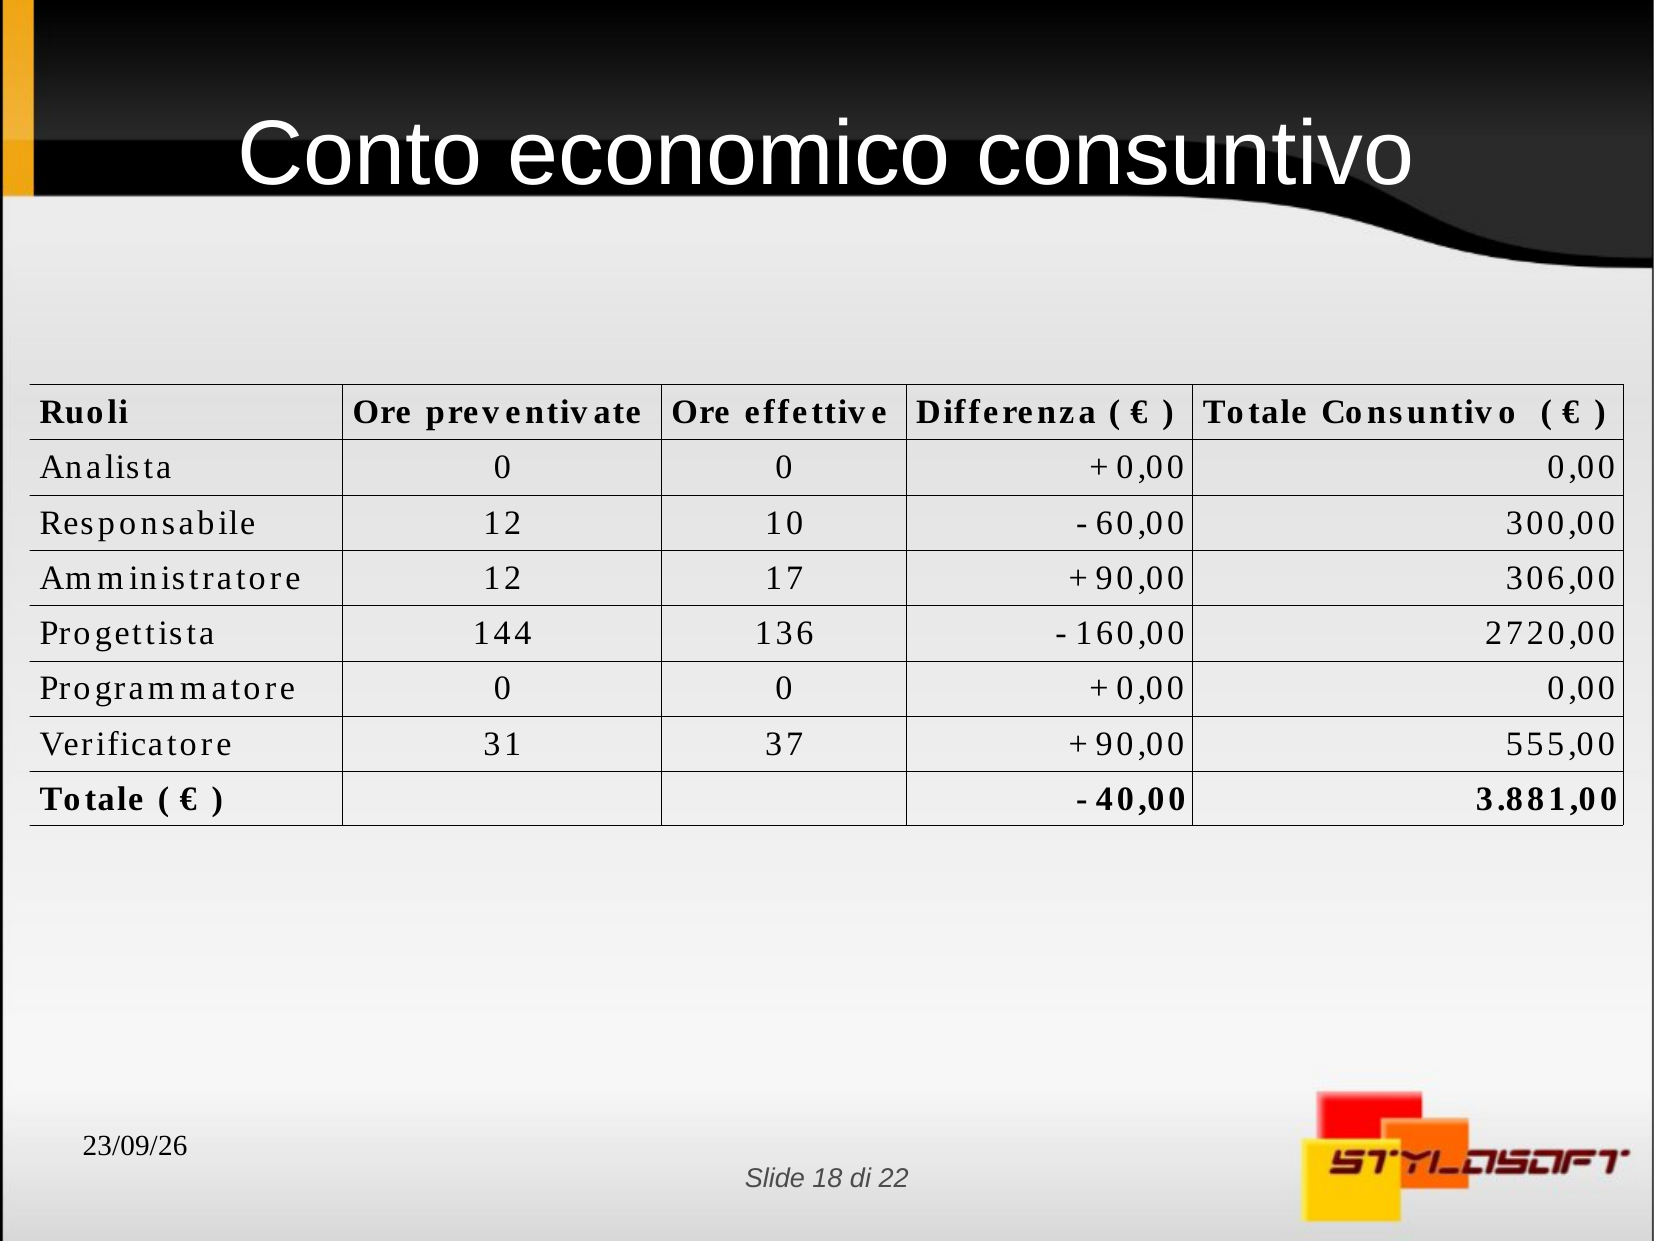

# Conto economico consuntivo
Slide di 22